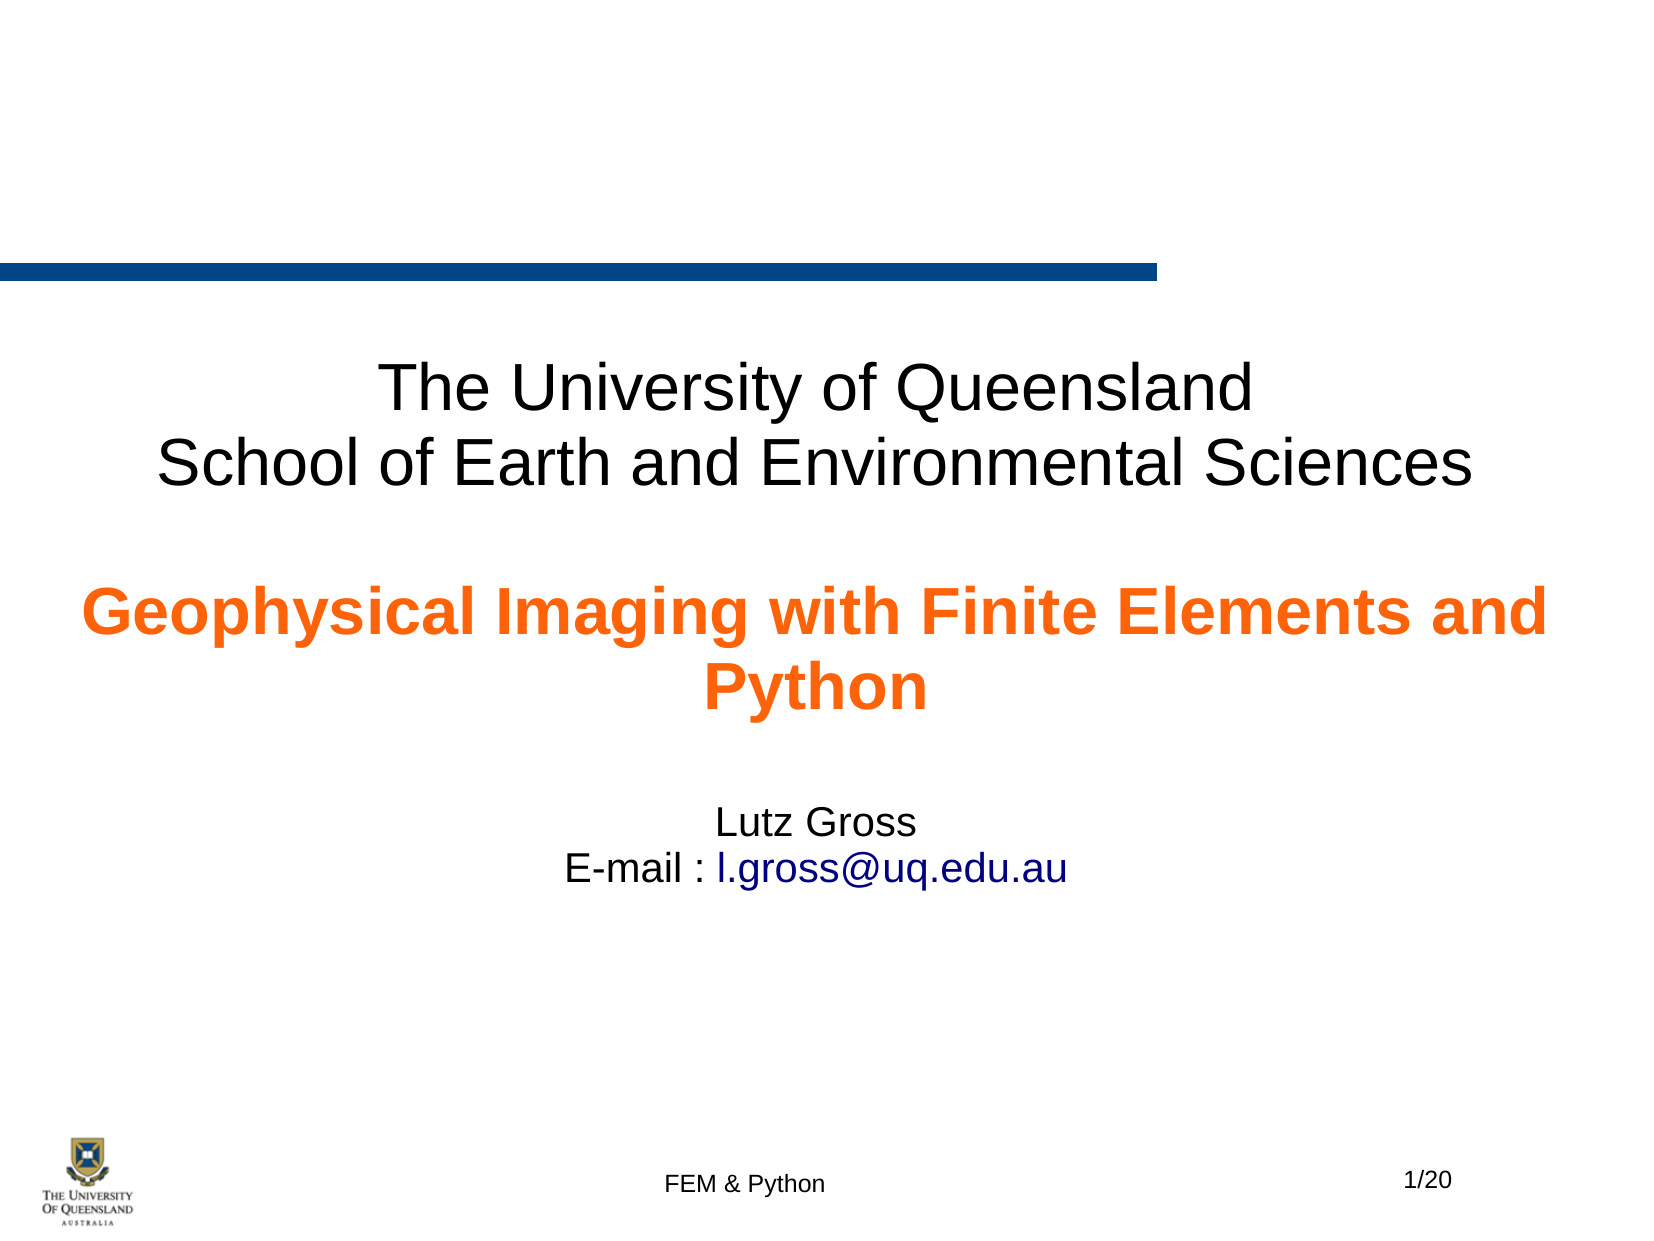

# The University of Queensland
School of Earth and Environmental Sciences
Geophysical Imaging with Finite Elements and Python
Lutz Gross
E-mail : l.gross@uq.edu.au